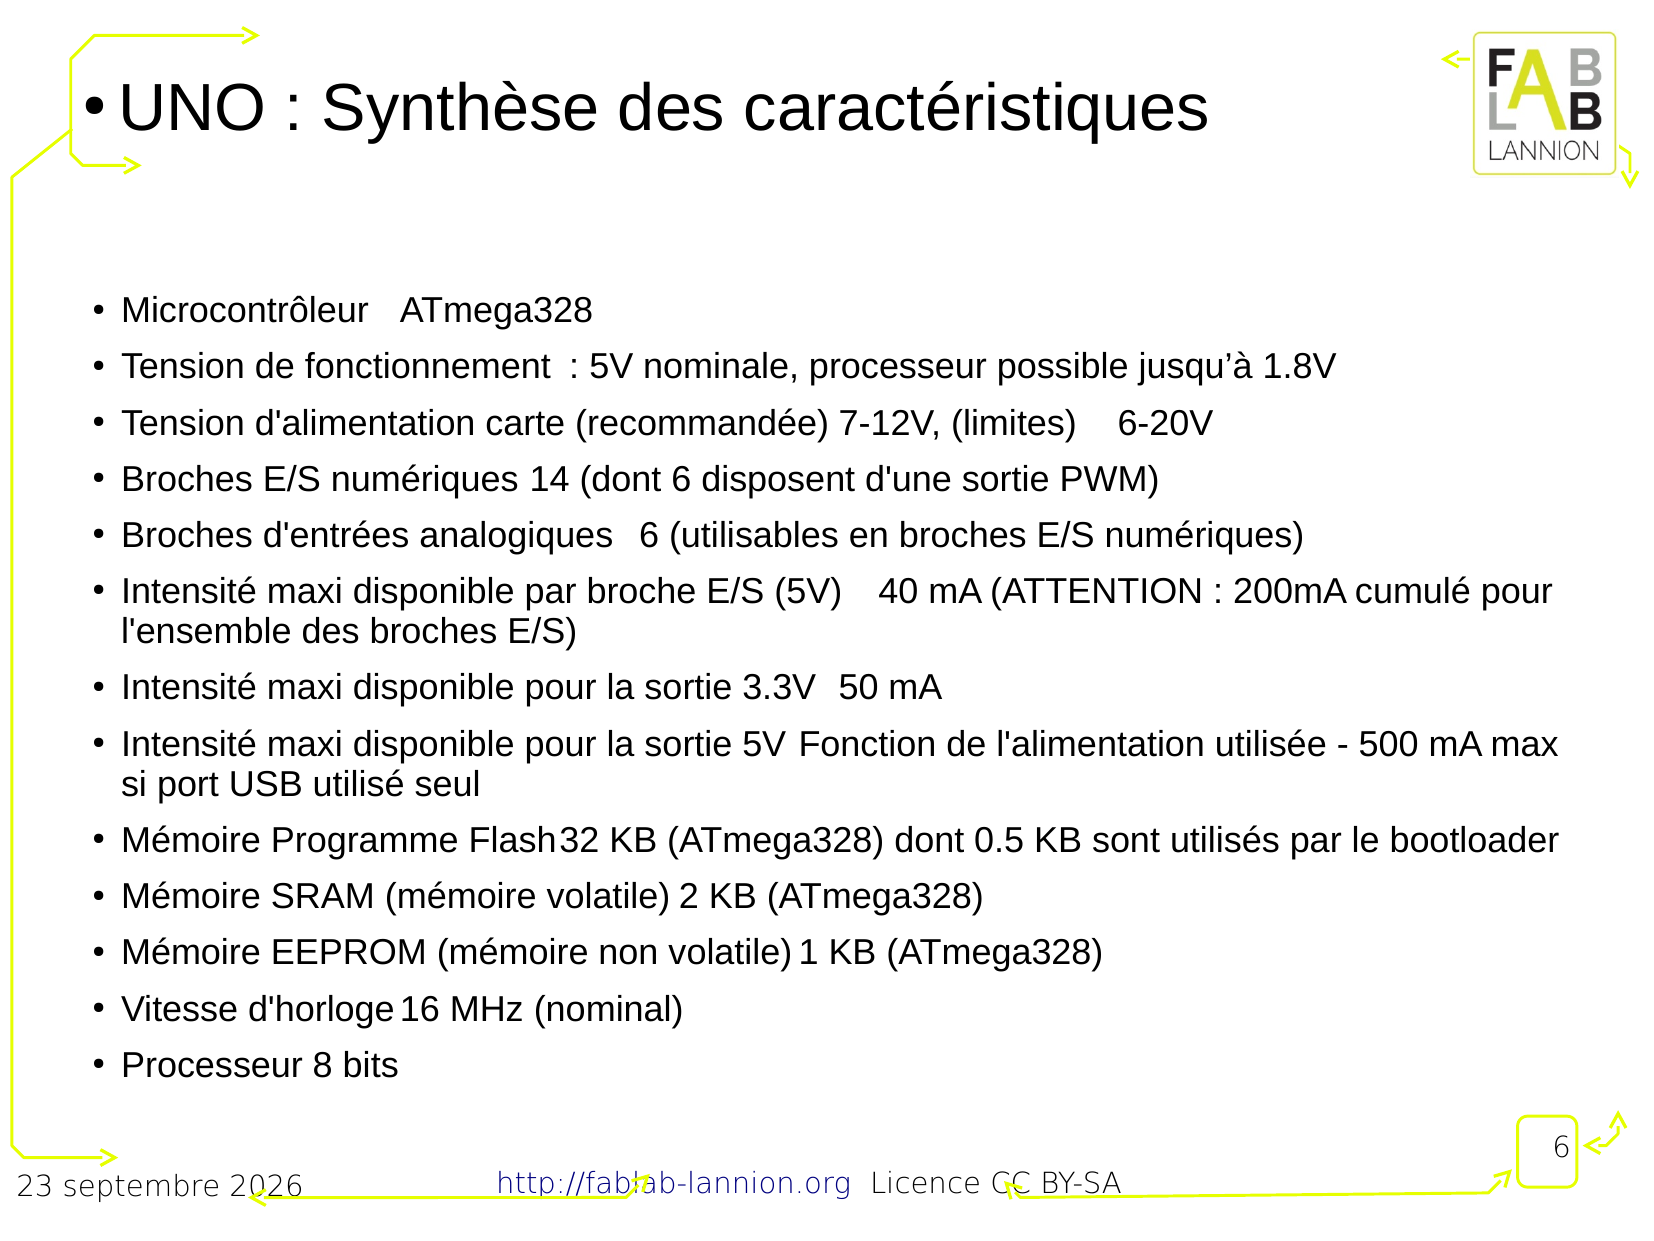

# UNO : Synthèse des caractéristiques
Microcontrôleur	ATmega328
Tension de fonctionnement	 : 5V nominale, processeur possible jusqu’à 1.8V
Tension d'alimentation carte (recommandée)	7-12V, (limites) 	6-20V
Broches E/S numériques	 14 (dont 6 disposent d'une sortie PWM)
Broches d'entrées analogiques	6 (utilisables en broches E/S numériques)
Intensité maxi disponible par broche E/S (5V)	40 mA (ATTENTION : 200mA cumulé pour l'ensemble des broches E/S)
Intensité maxi disponible pour la sortie 3.3V	50 mA
Intensité maxi disponible pour la sortie 5V	Fonction de l'alimentation utilisée - 500 mA max si port USB utilisé seul
Mémoire Programme Flash	32 KB (ATmega328) dont 0.5 KB sont utilisés par le bootloader
Mémoire SRAM (mémoire volatile)	2 KB (ATmega328)
Mémoire EEPROM (mémoire non volatile)	1 KB (ATmega328)
Vitesse d'horloge	16 MHz (nominal)
Processeur 8 bits
6